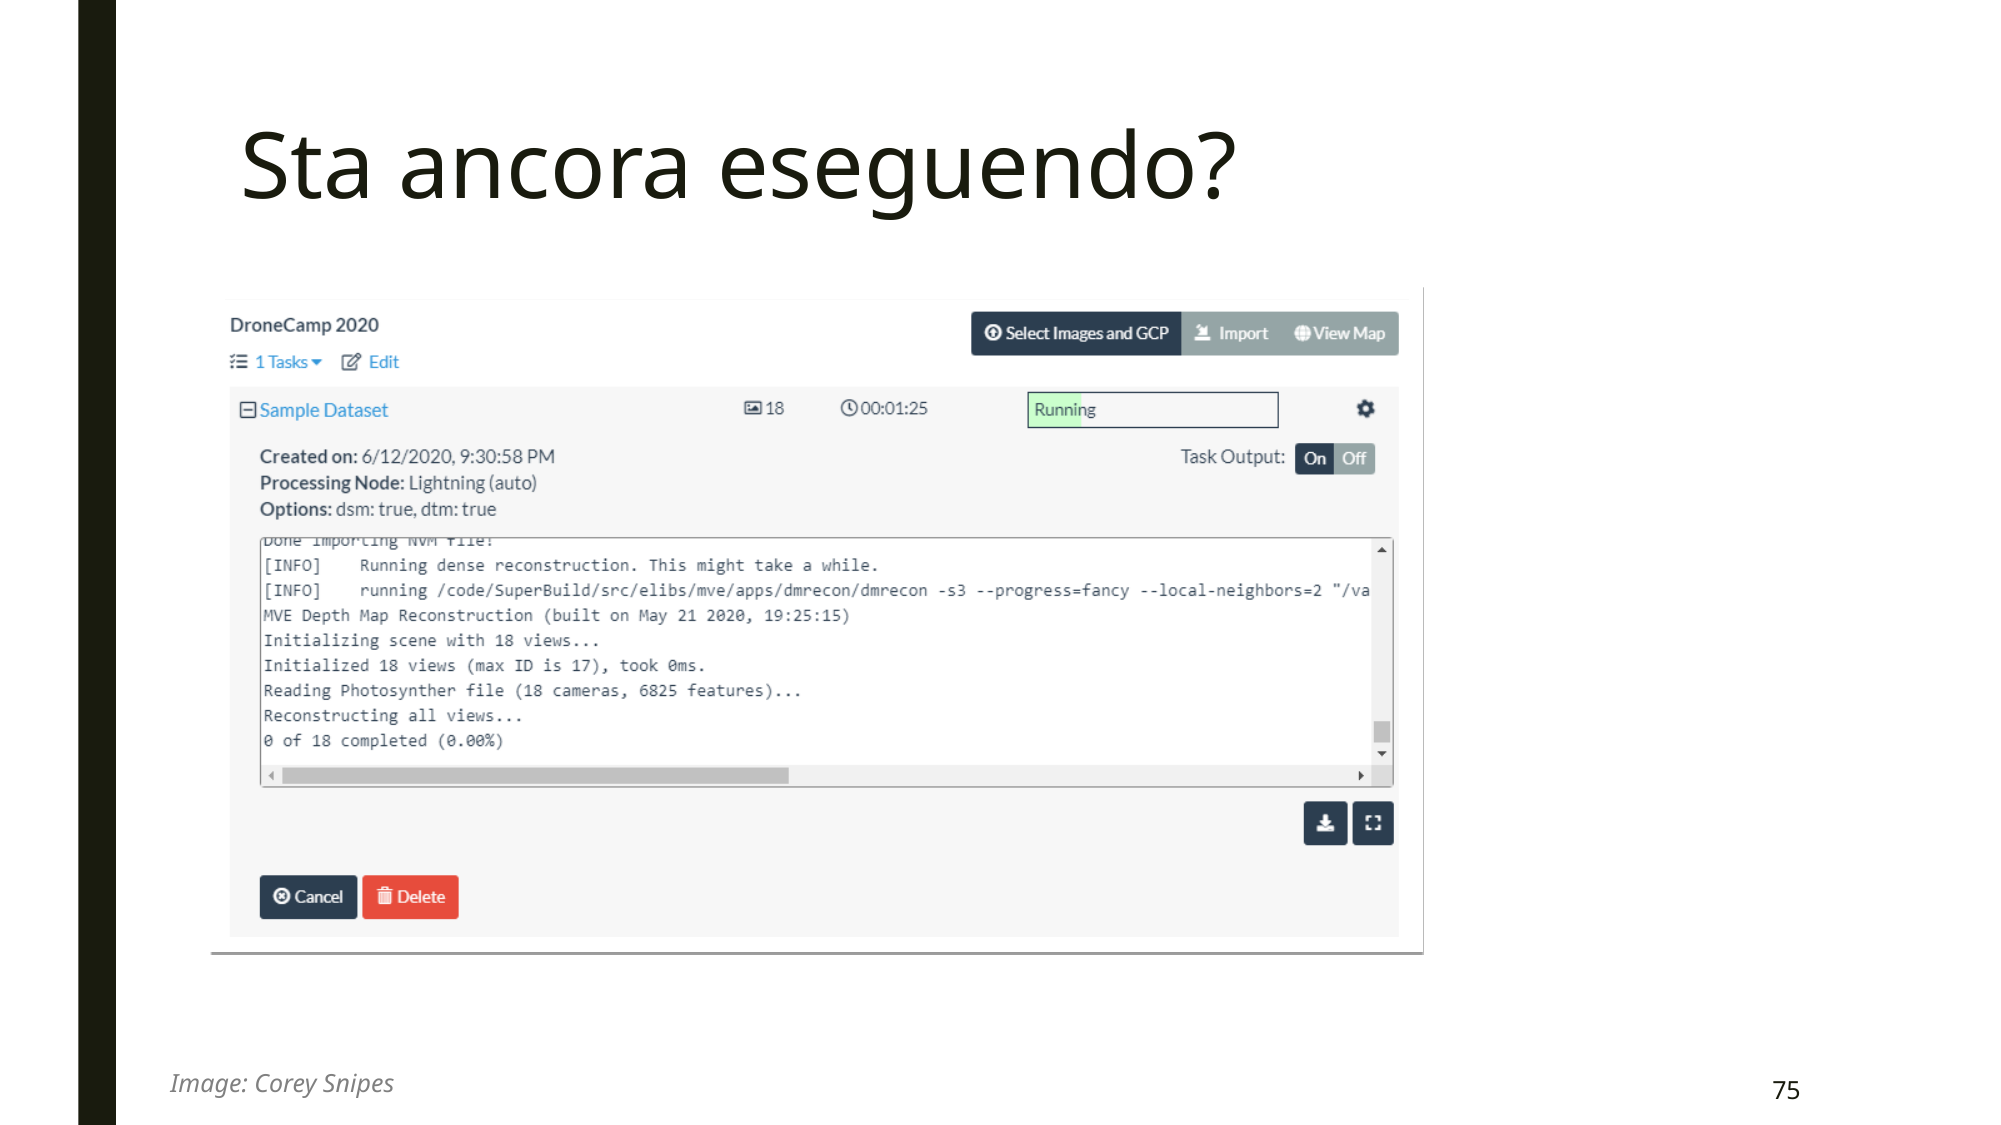

# Sta ancora eseguendo?
Image: Corey Snipes